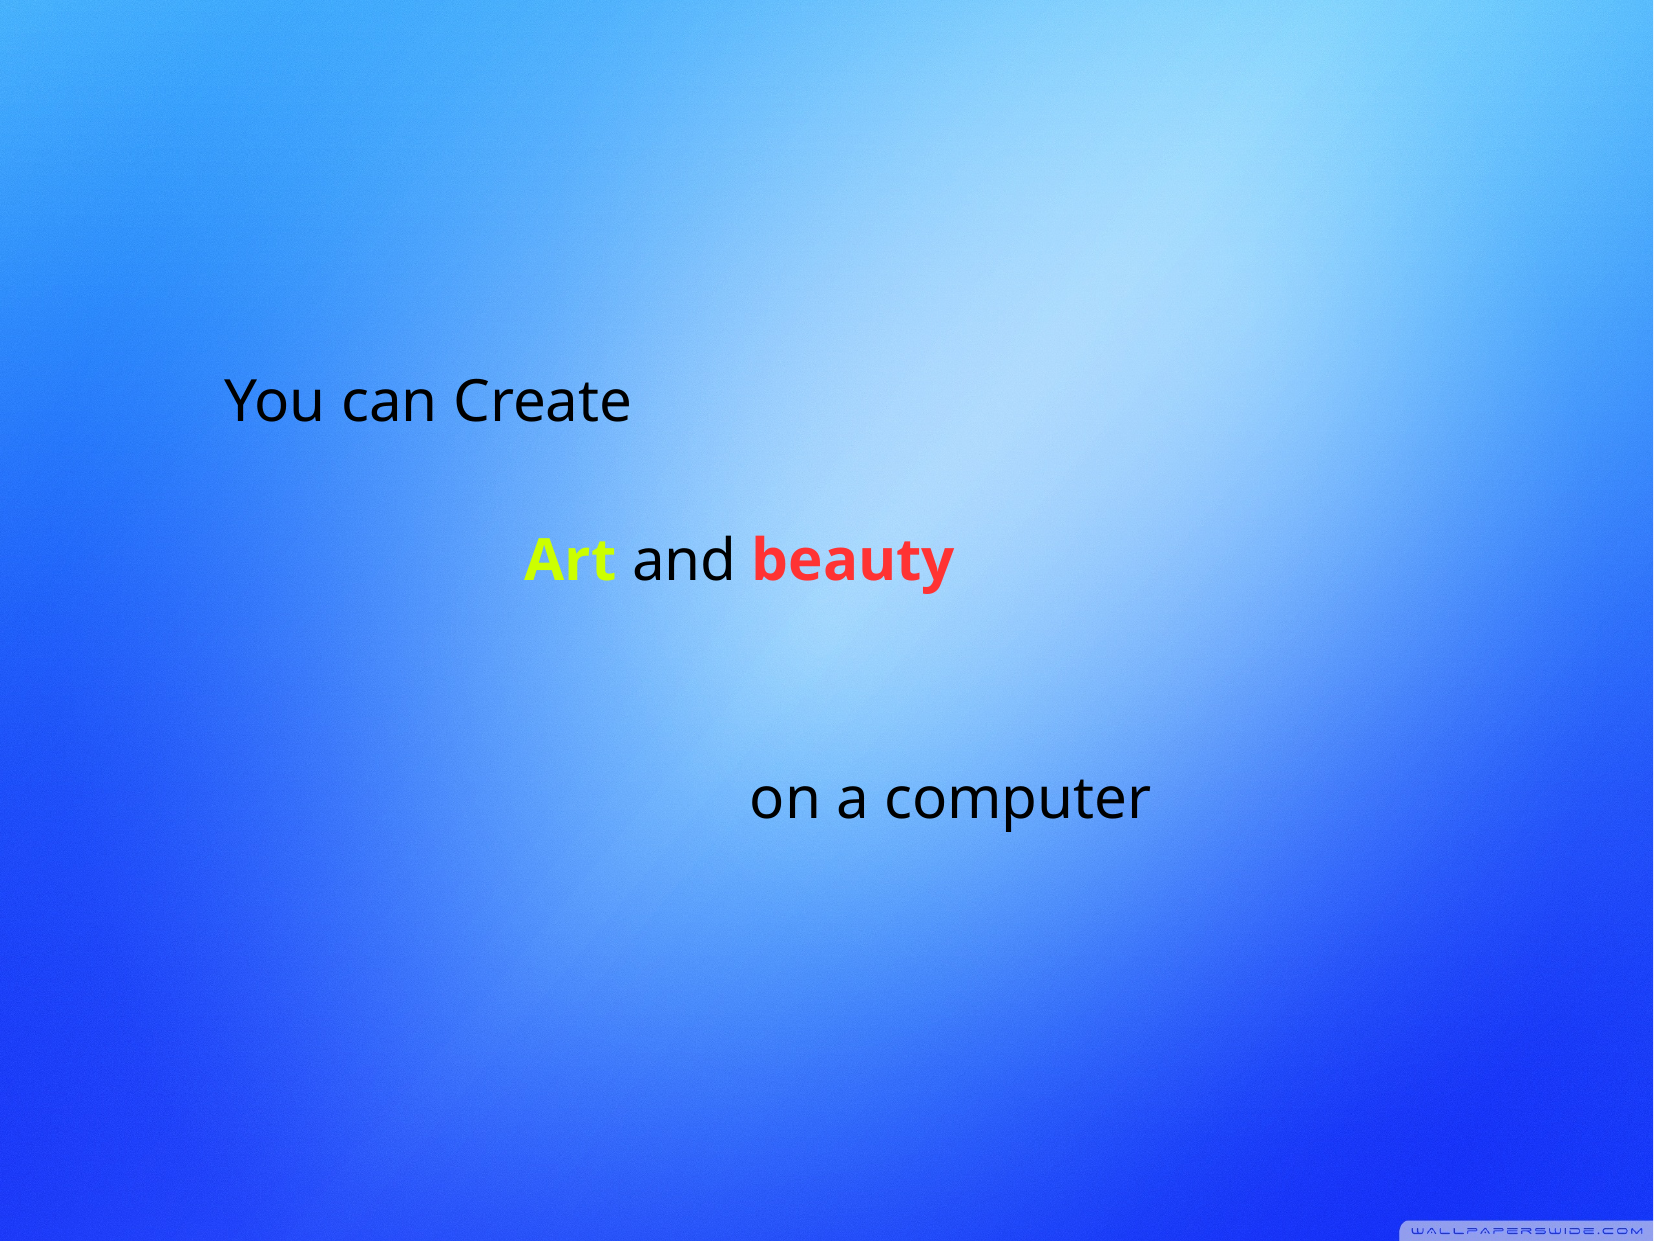

You can Create
 				Art and beauty
							on a computer